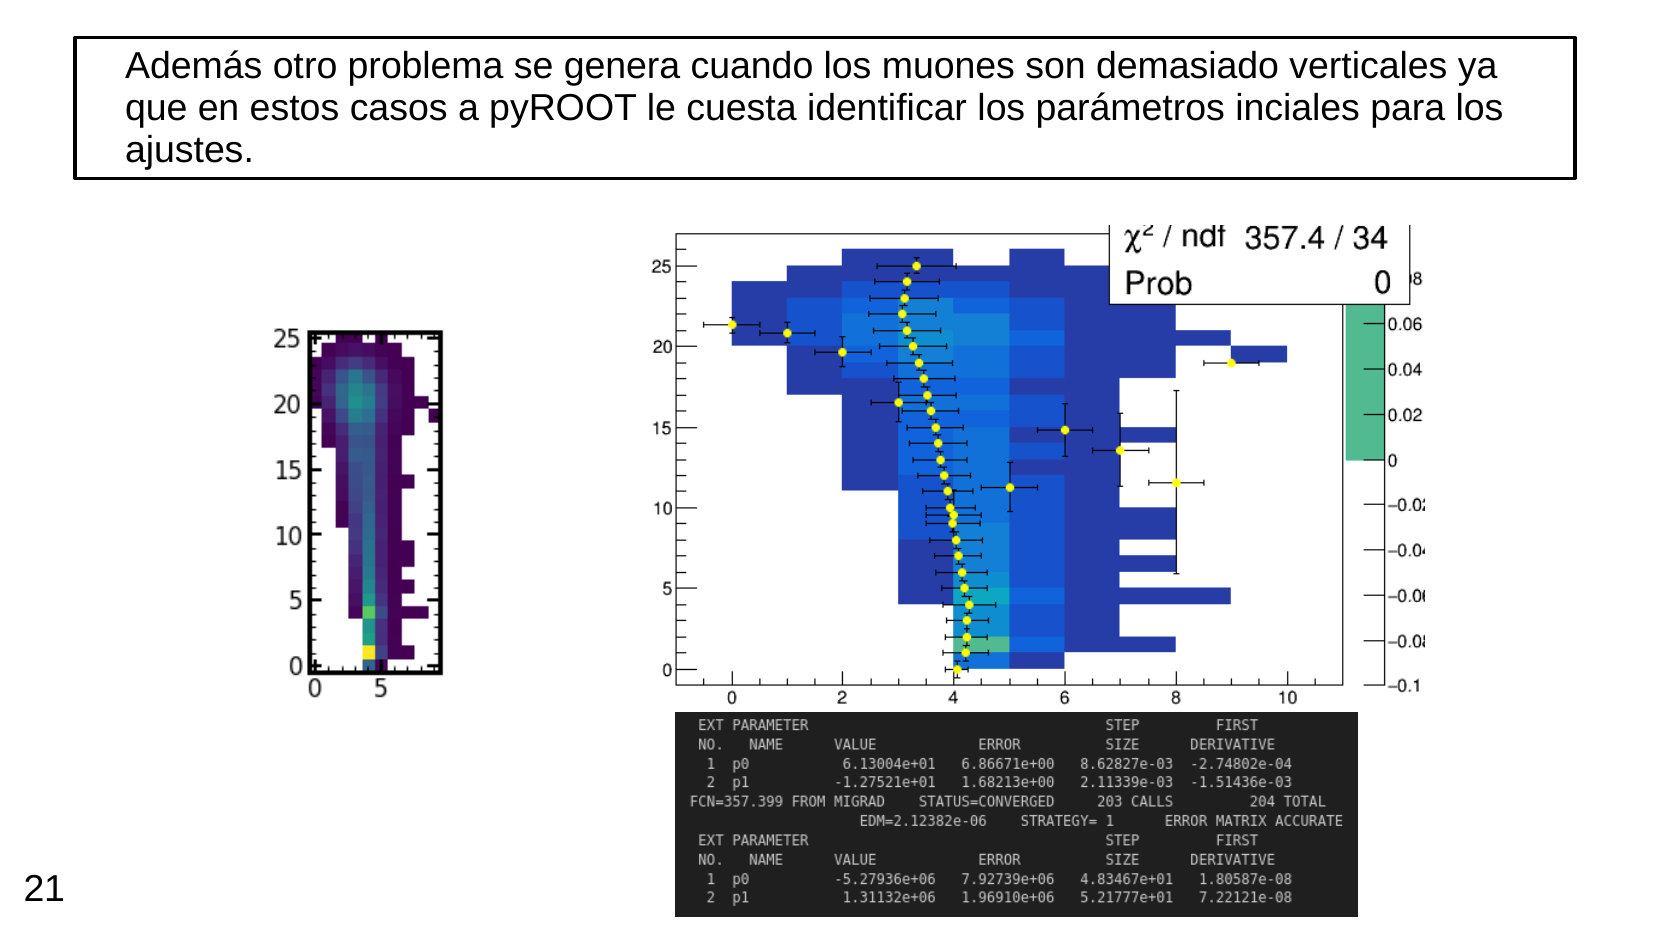

Además otro problema se genera cuando los muones son demasiado verticales ya que en estos casos a pyROOT le cuesta identificar los parámetros inciales para los ajustes.